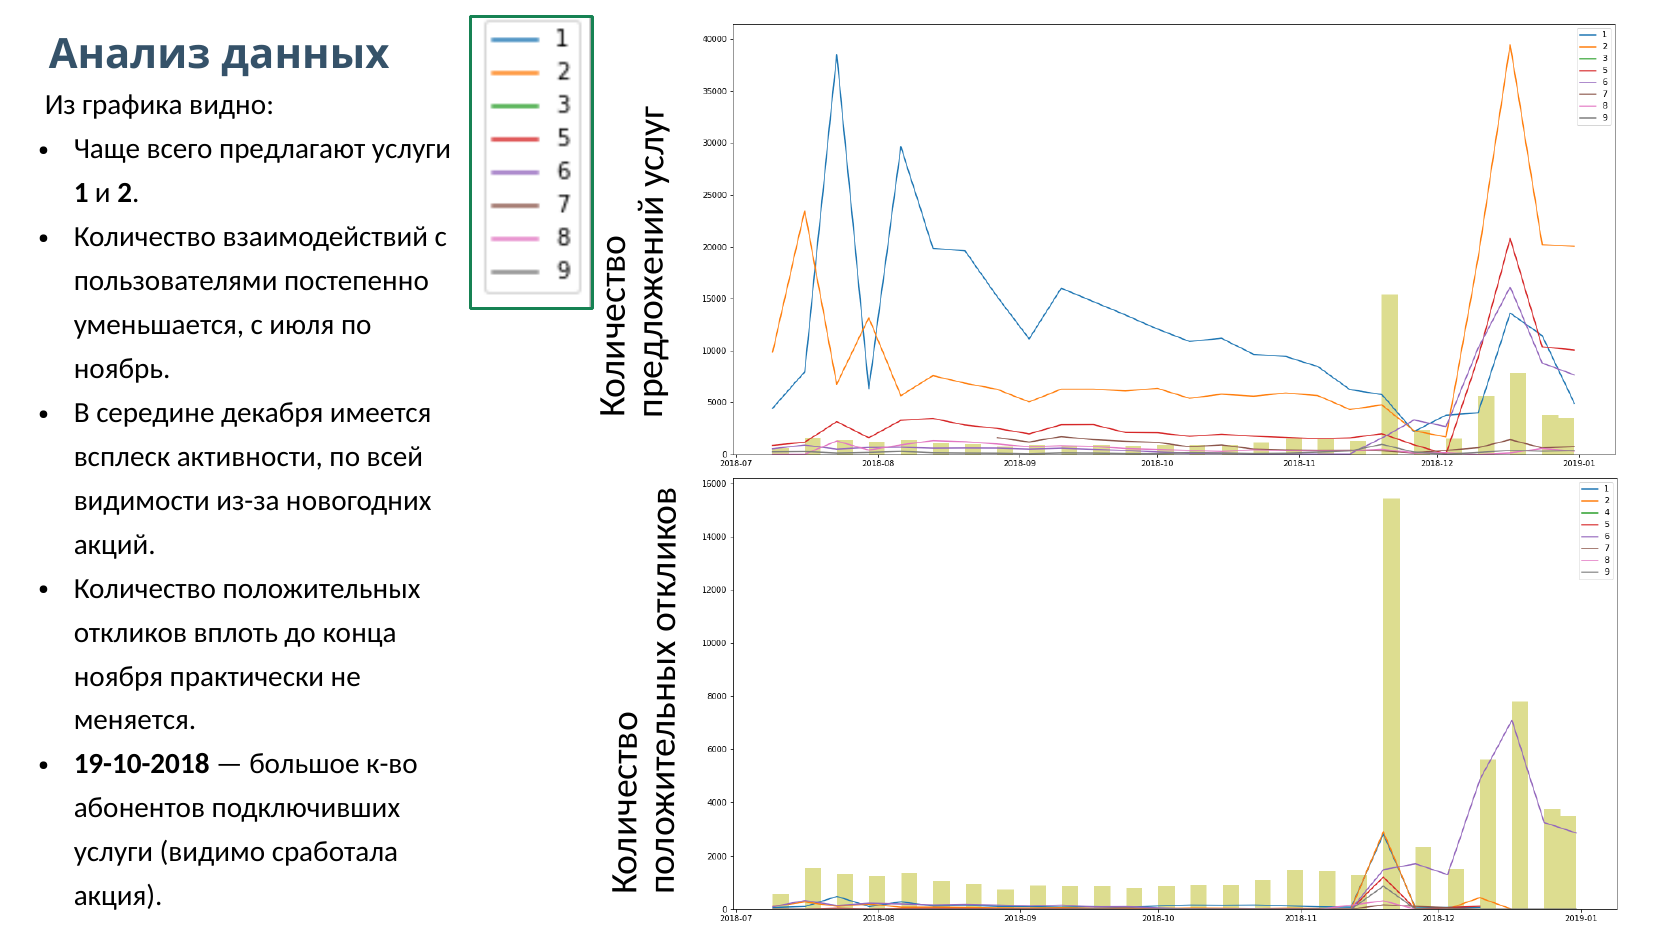

Анализ данных
 Из графика видно:
Чаще всего предлагают услуги 1 и 2.
Количество взаимодействий с пользователями постепенно уменьшается, с июля по ноябрь.
В середине декабря имеется всплеск активности, по всей видимости из-за новогодних акций.
Количество положительных откликов вплоть до конца ноября практически не меняется.
19-10-2018 — большое к-во абонентов подключивших услуги (видимо сработала акция).
Количество предложений услуг
Количество положительных откликов